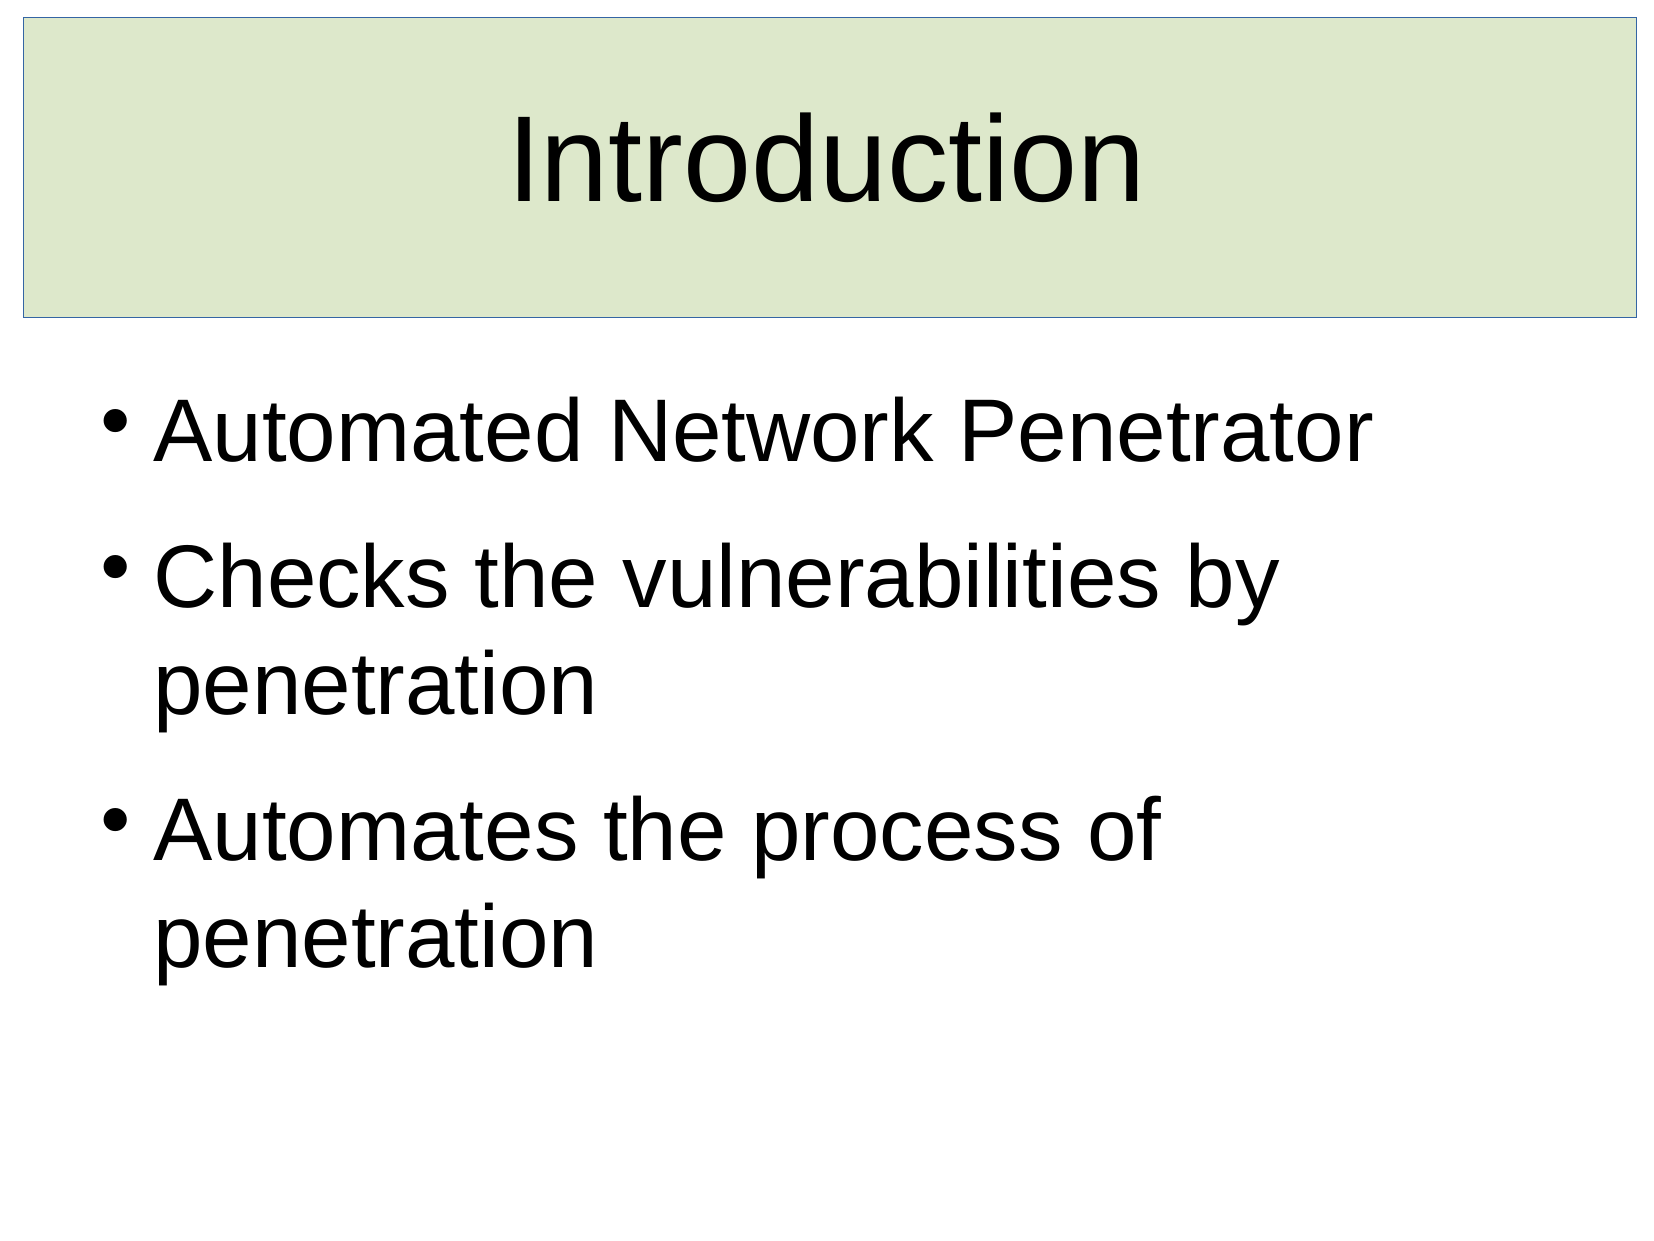

Introduction
Automated Network Penetrator
Checks the vulnerabilities by penetration
Automates the process of penetration